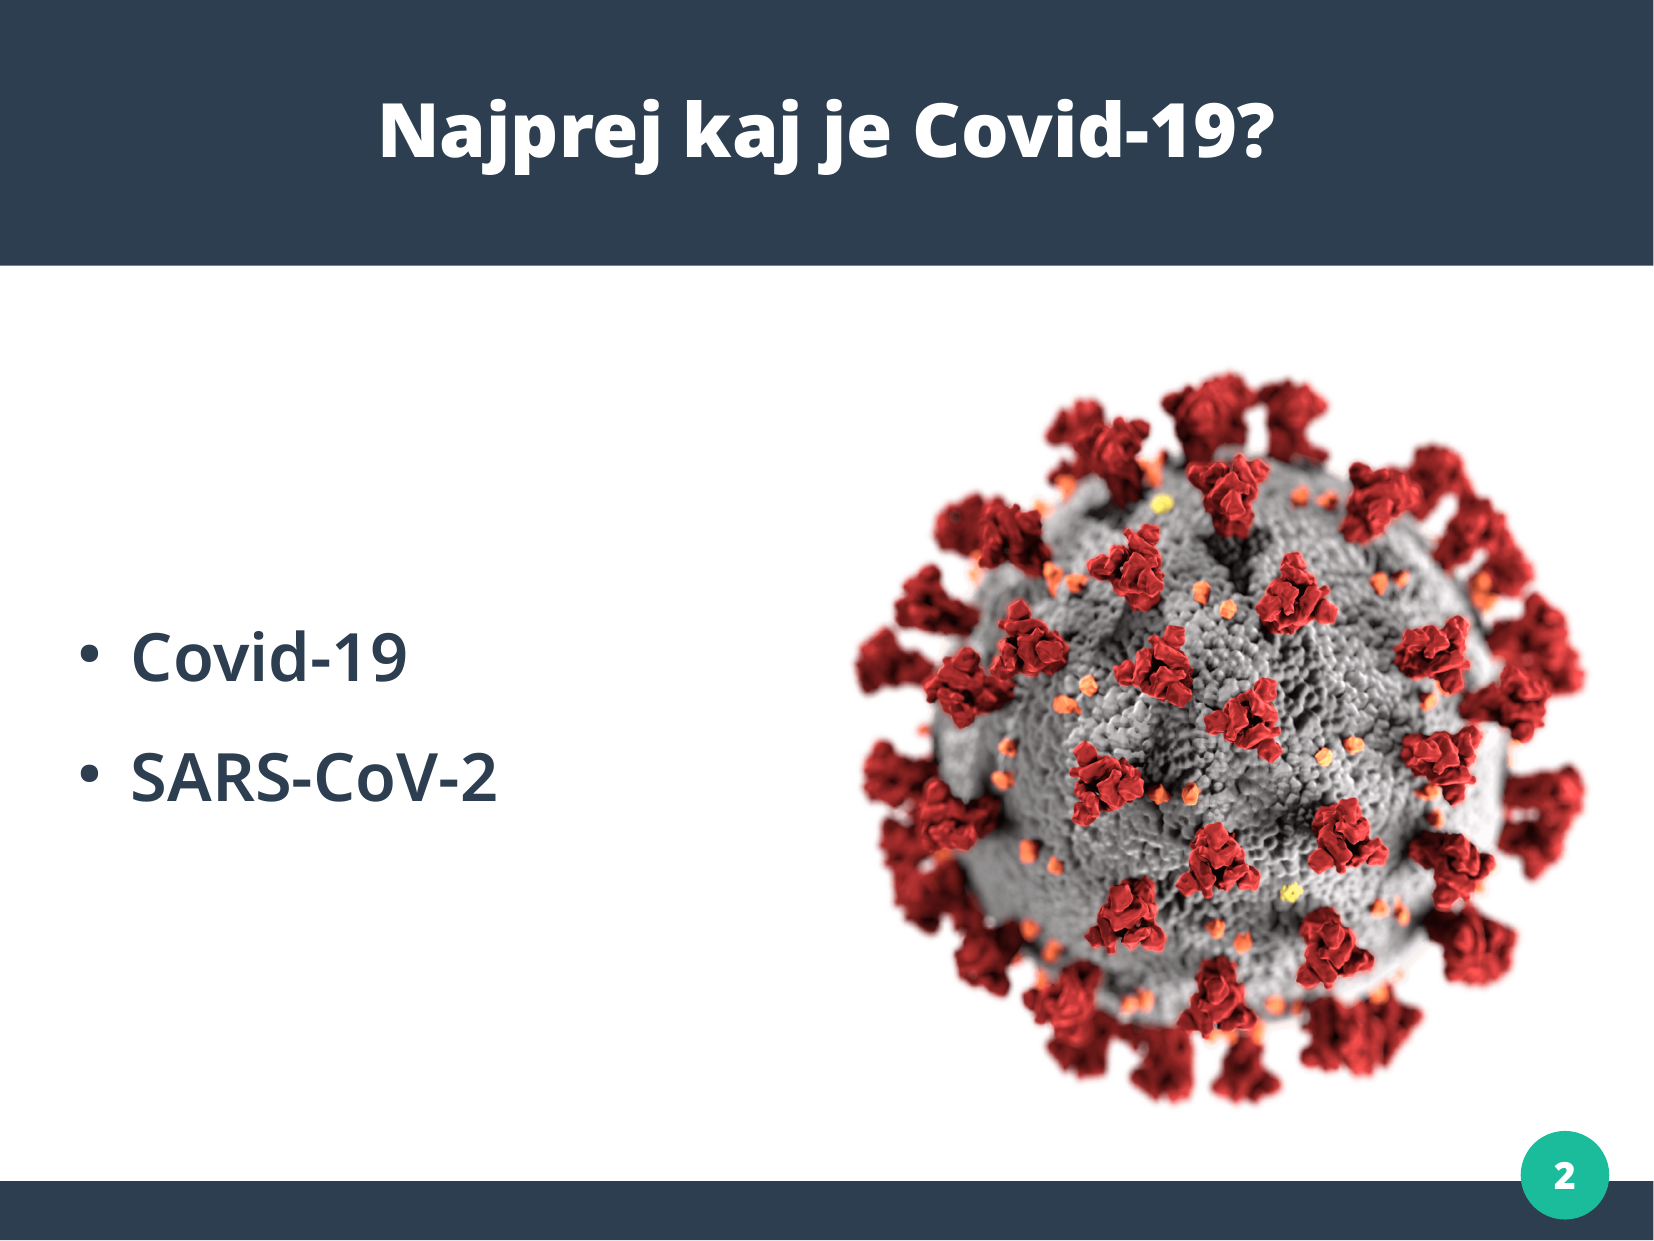

# Najprej kaj je Covid-19?
Covid-19
SARS-CoV-2
2